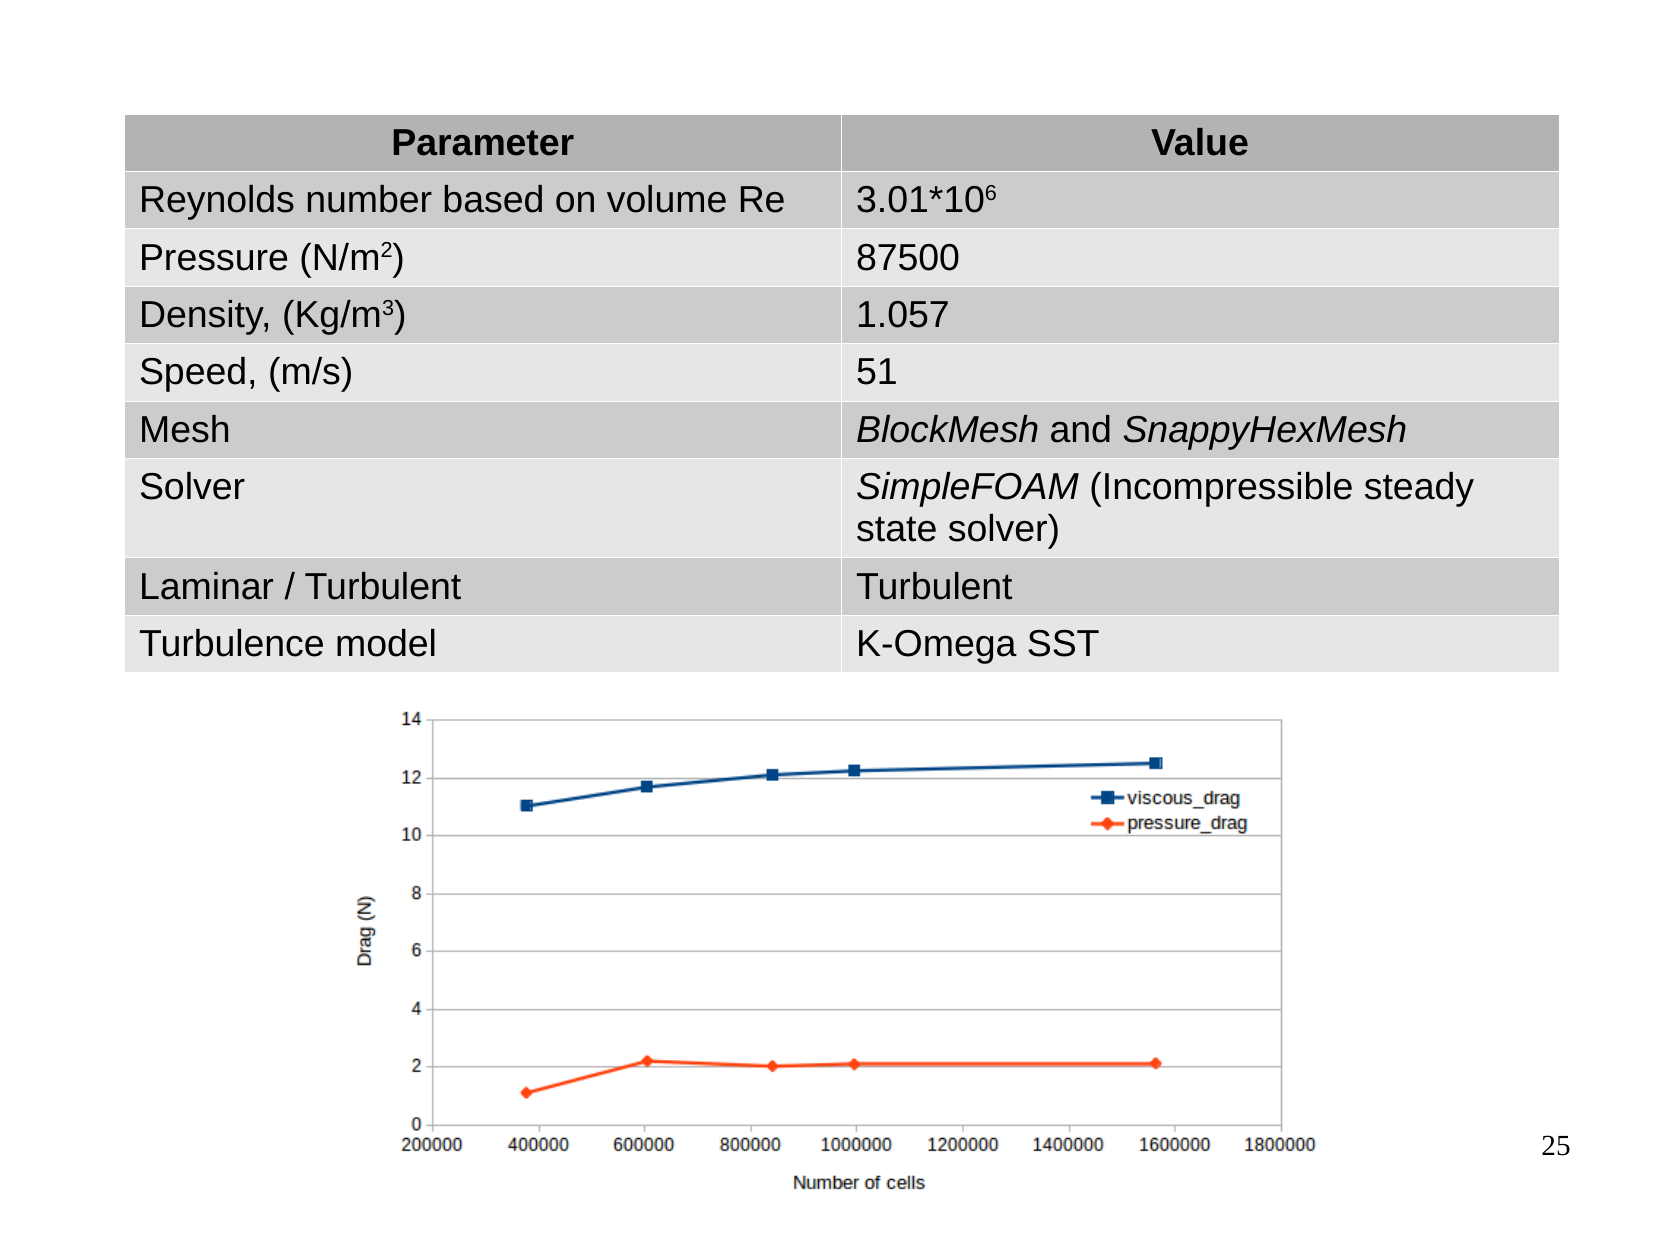

| Parameter | Value |
| --- | --- |
| Reynolds number based on volume Re | 3.01\*106 |
| Pressure (N/m2) | 87500 |
| Density, (Kg/m3) | 1.057 |
| Speed, (m/s) | 51 |
| Mesh | BlockMesh and SnappyHexMesh |
| Solver | SimpleFOAM (Incompressible steady state solver) |
| Laminar / Turbulent | Turbulent |
| Turbulence model | K-Omega SST |
25